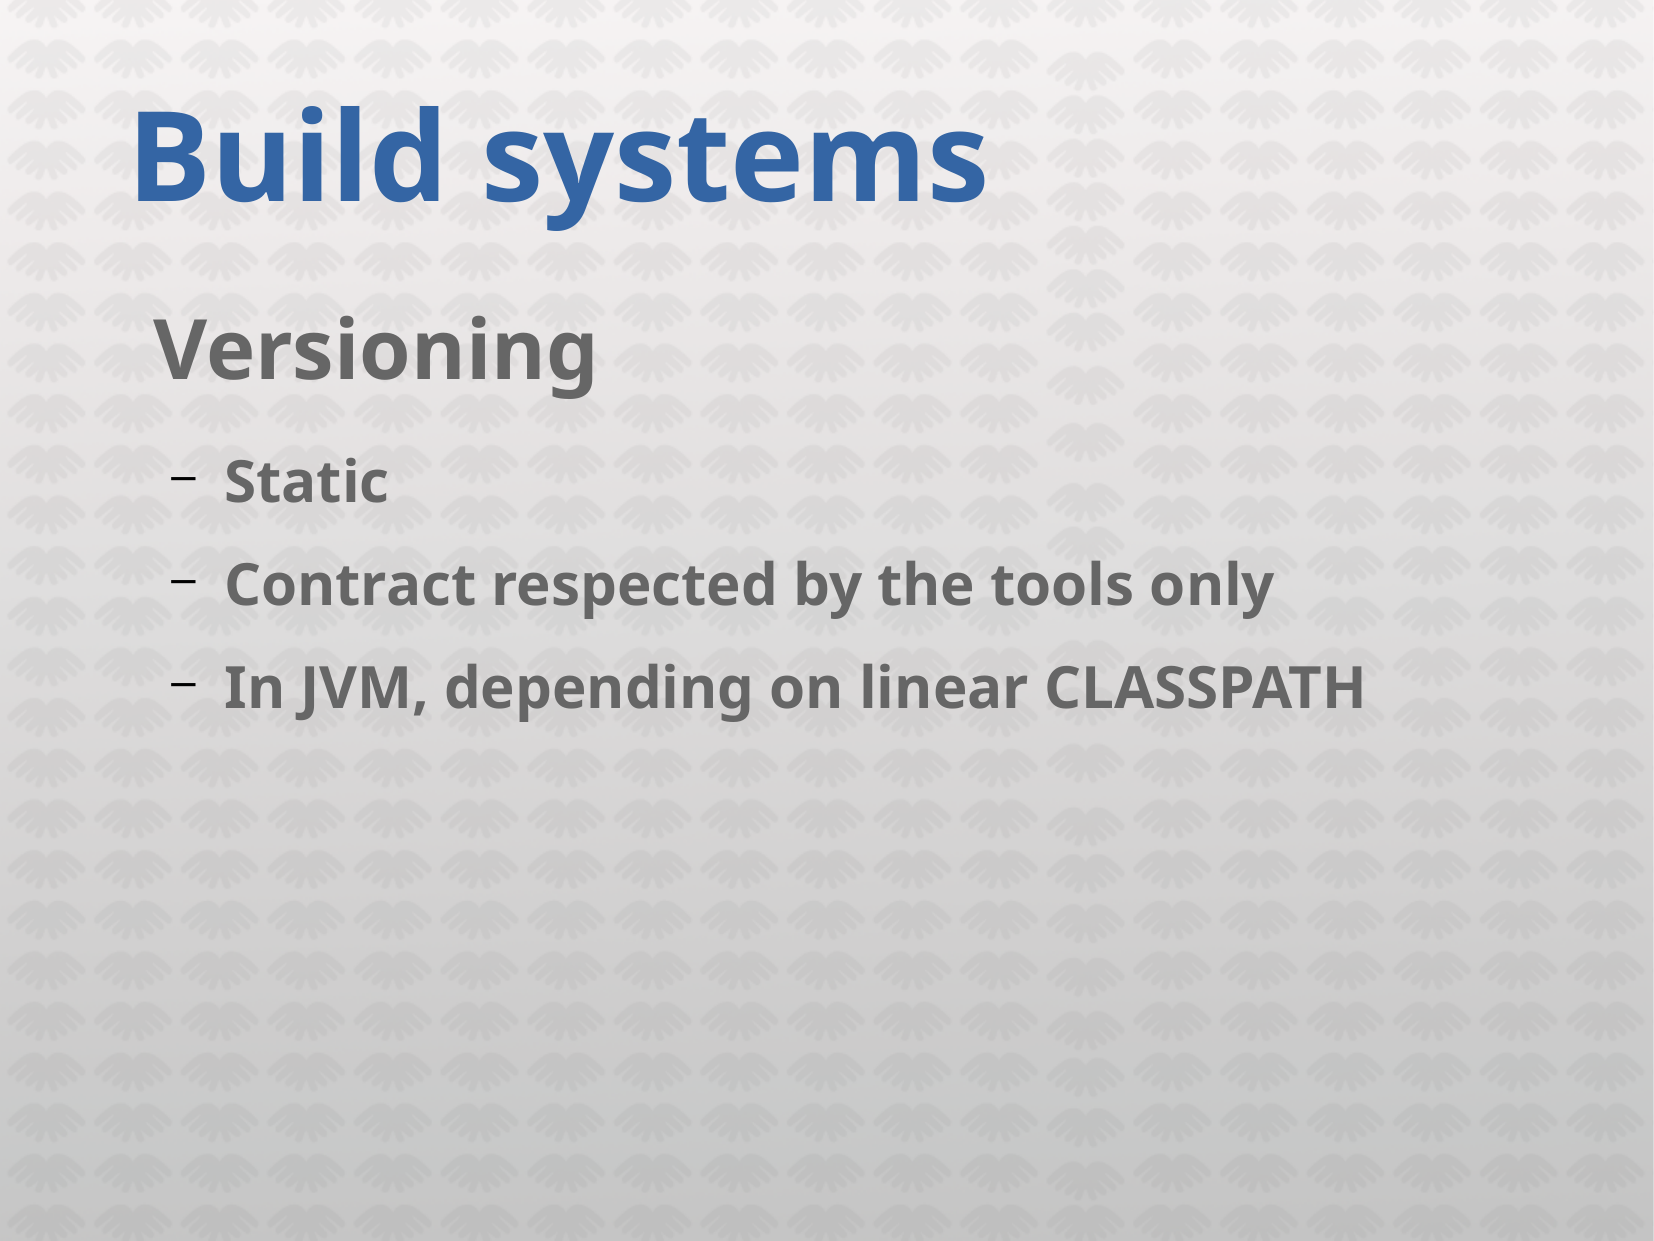

# Build systems
Versioning
Static
Contract respected by the tools only
In JVM, depending on linear CLASSPATH